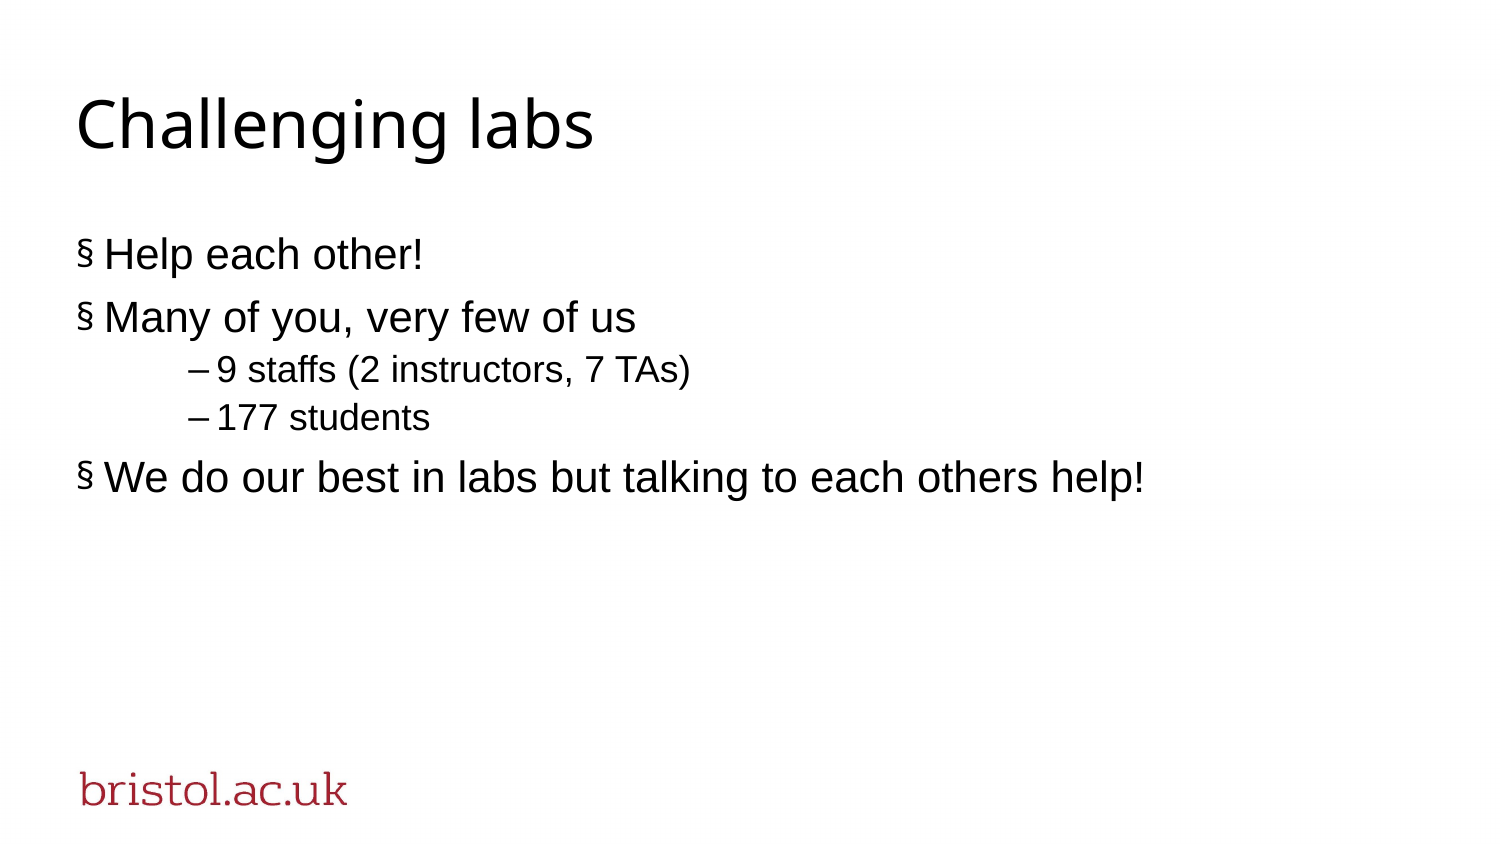

# Challenging labs
Help each other!
Many of you, very few of us
9 staffs (2 instructors, 7 TAs)
177 students
We do our best in labs but talking to each others help!